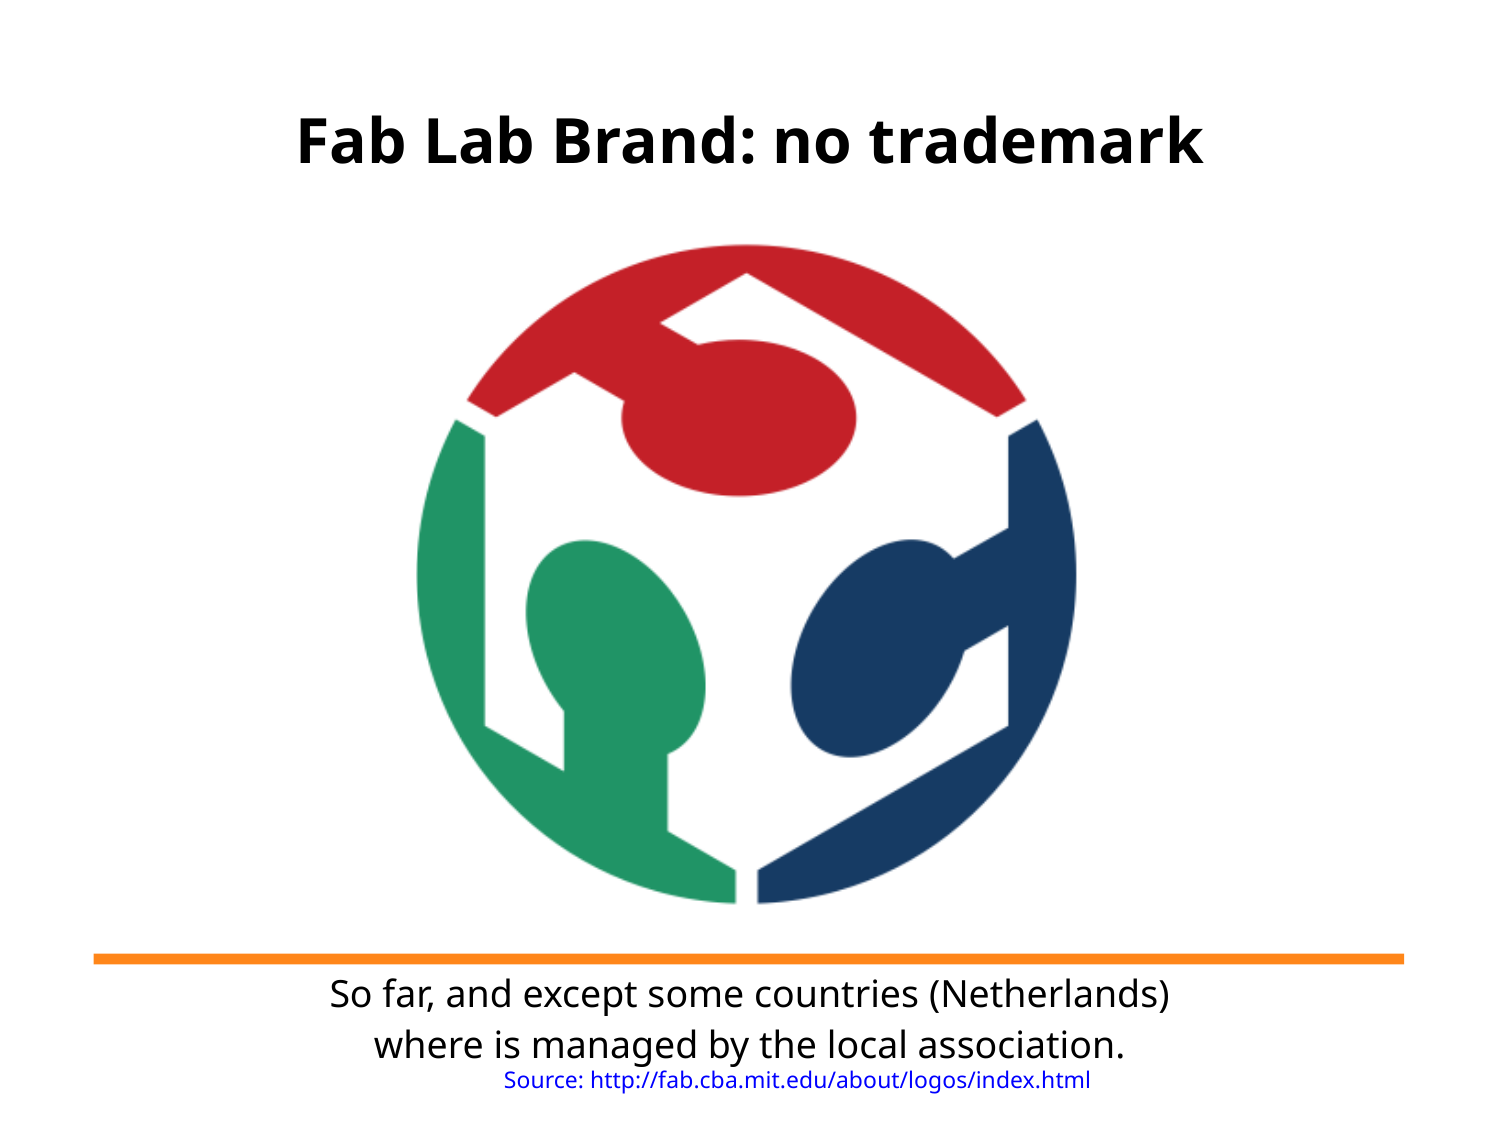

# Fab Lab Brand: no trademark
So far, and except some countries (Netherlands) where is managed by the local association.
Source: http://fab.cba.mit.edu/about/logos/index.html